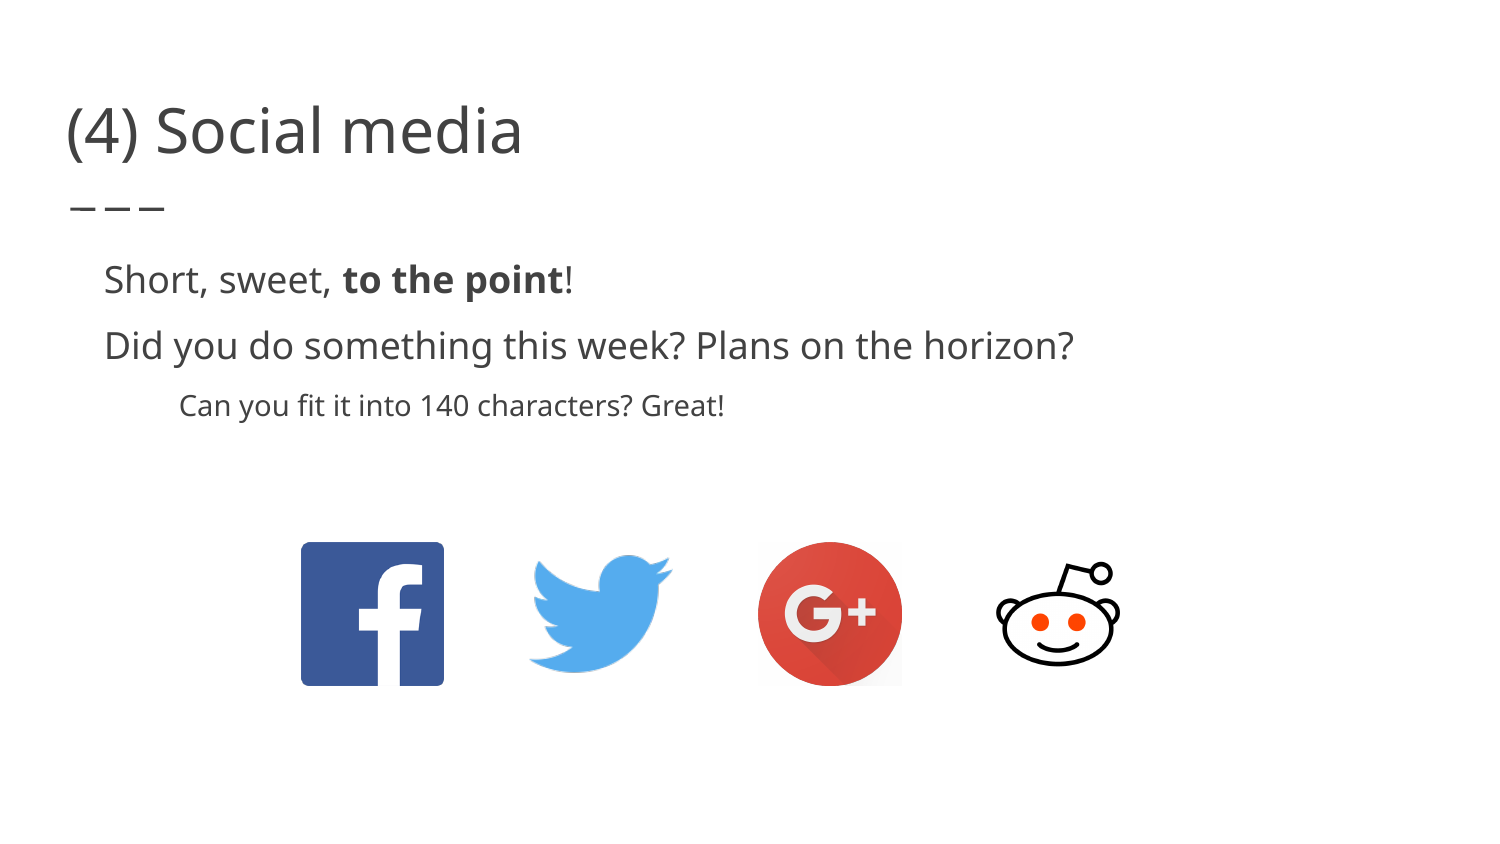

# (4) Social media
Short, sweet, to the point!
Did you do something this week? Plans on the horizon?
Can you fit it into 140 characters? Great!